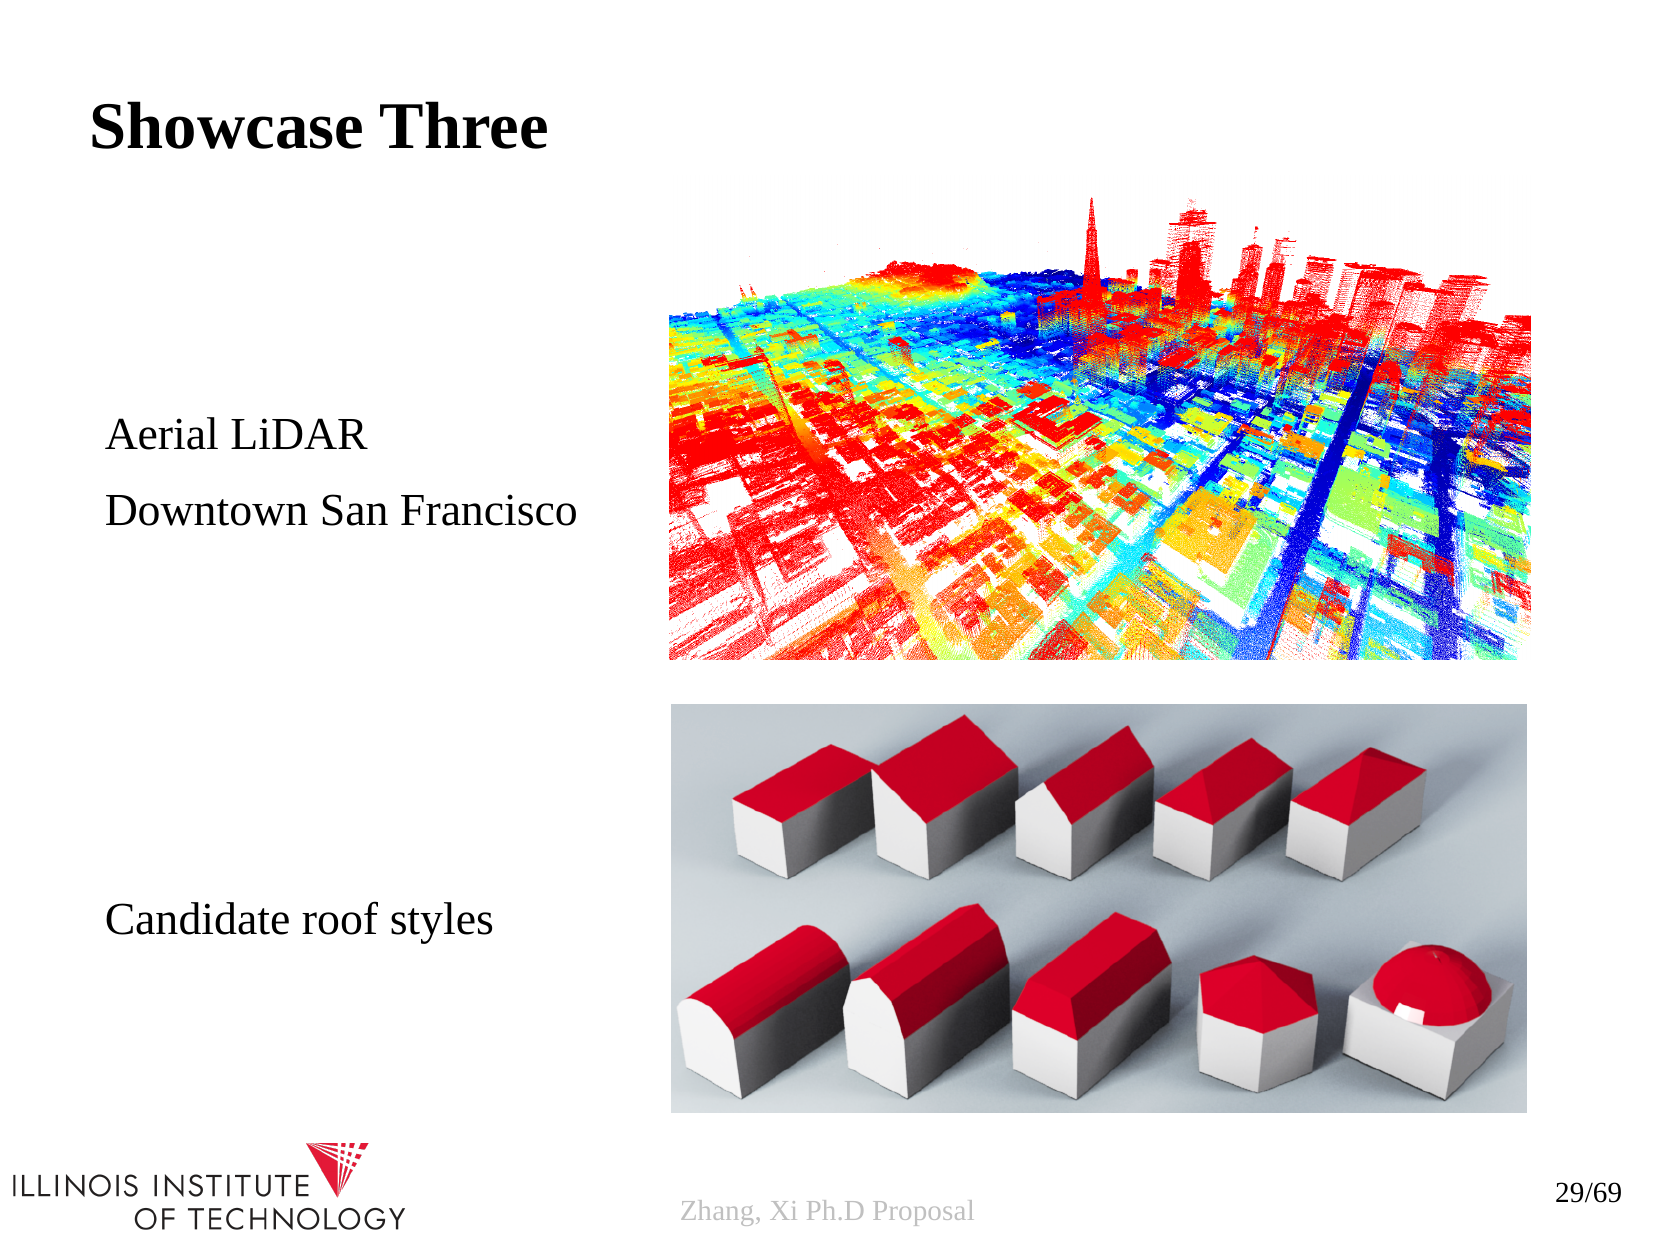

Showcase Three
Aerial LiDAR
Downtown San Francisco
Candidate roof styles
29
Zhang, Xi Ph.D Proposal